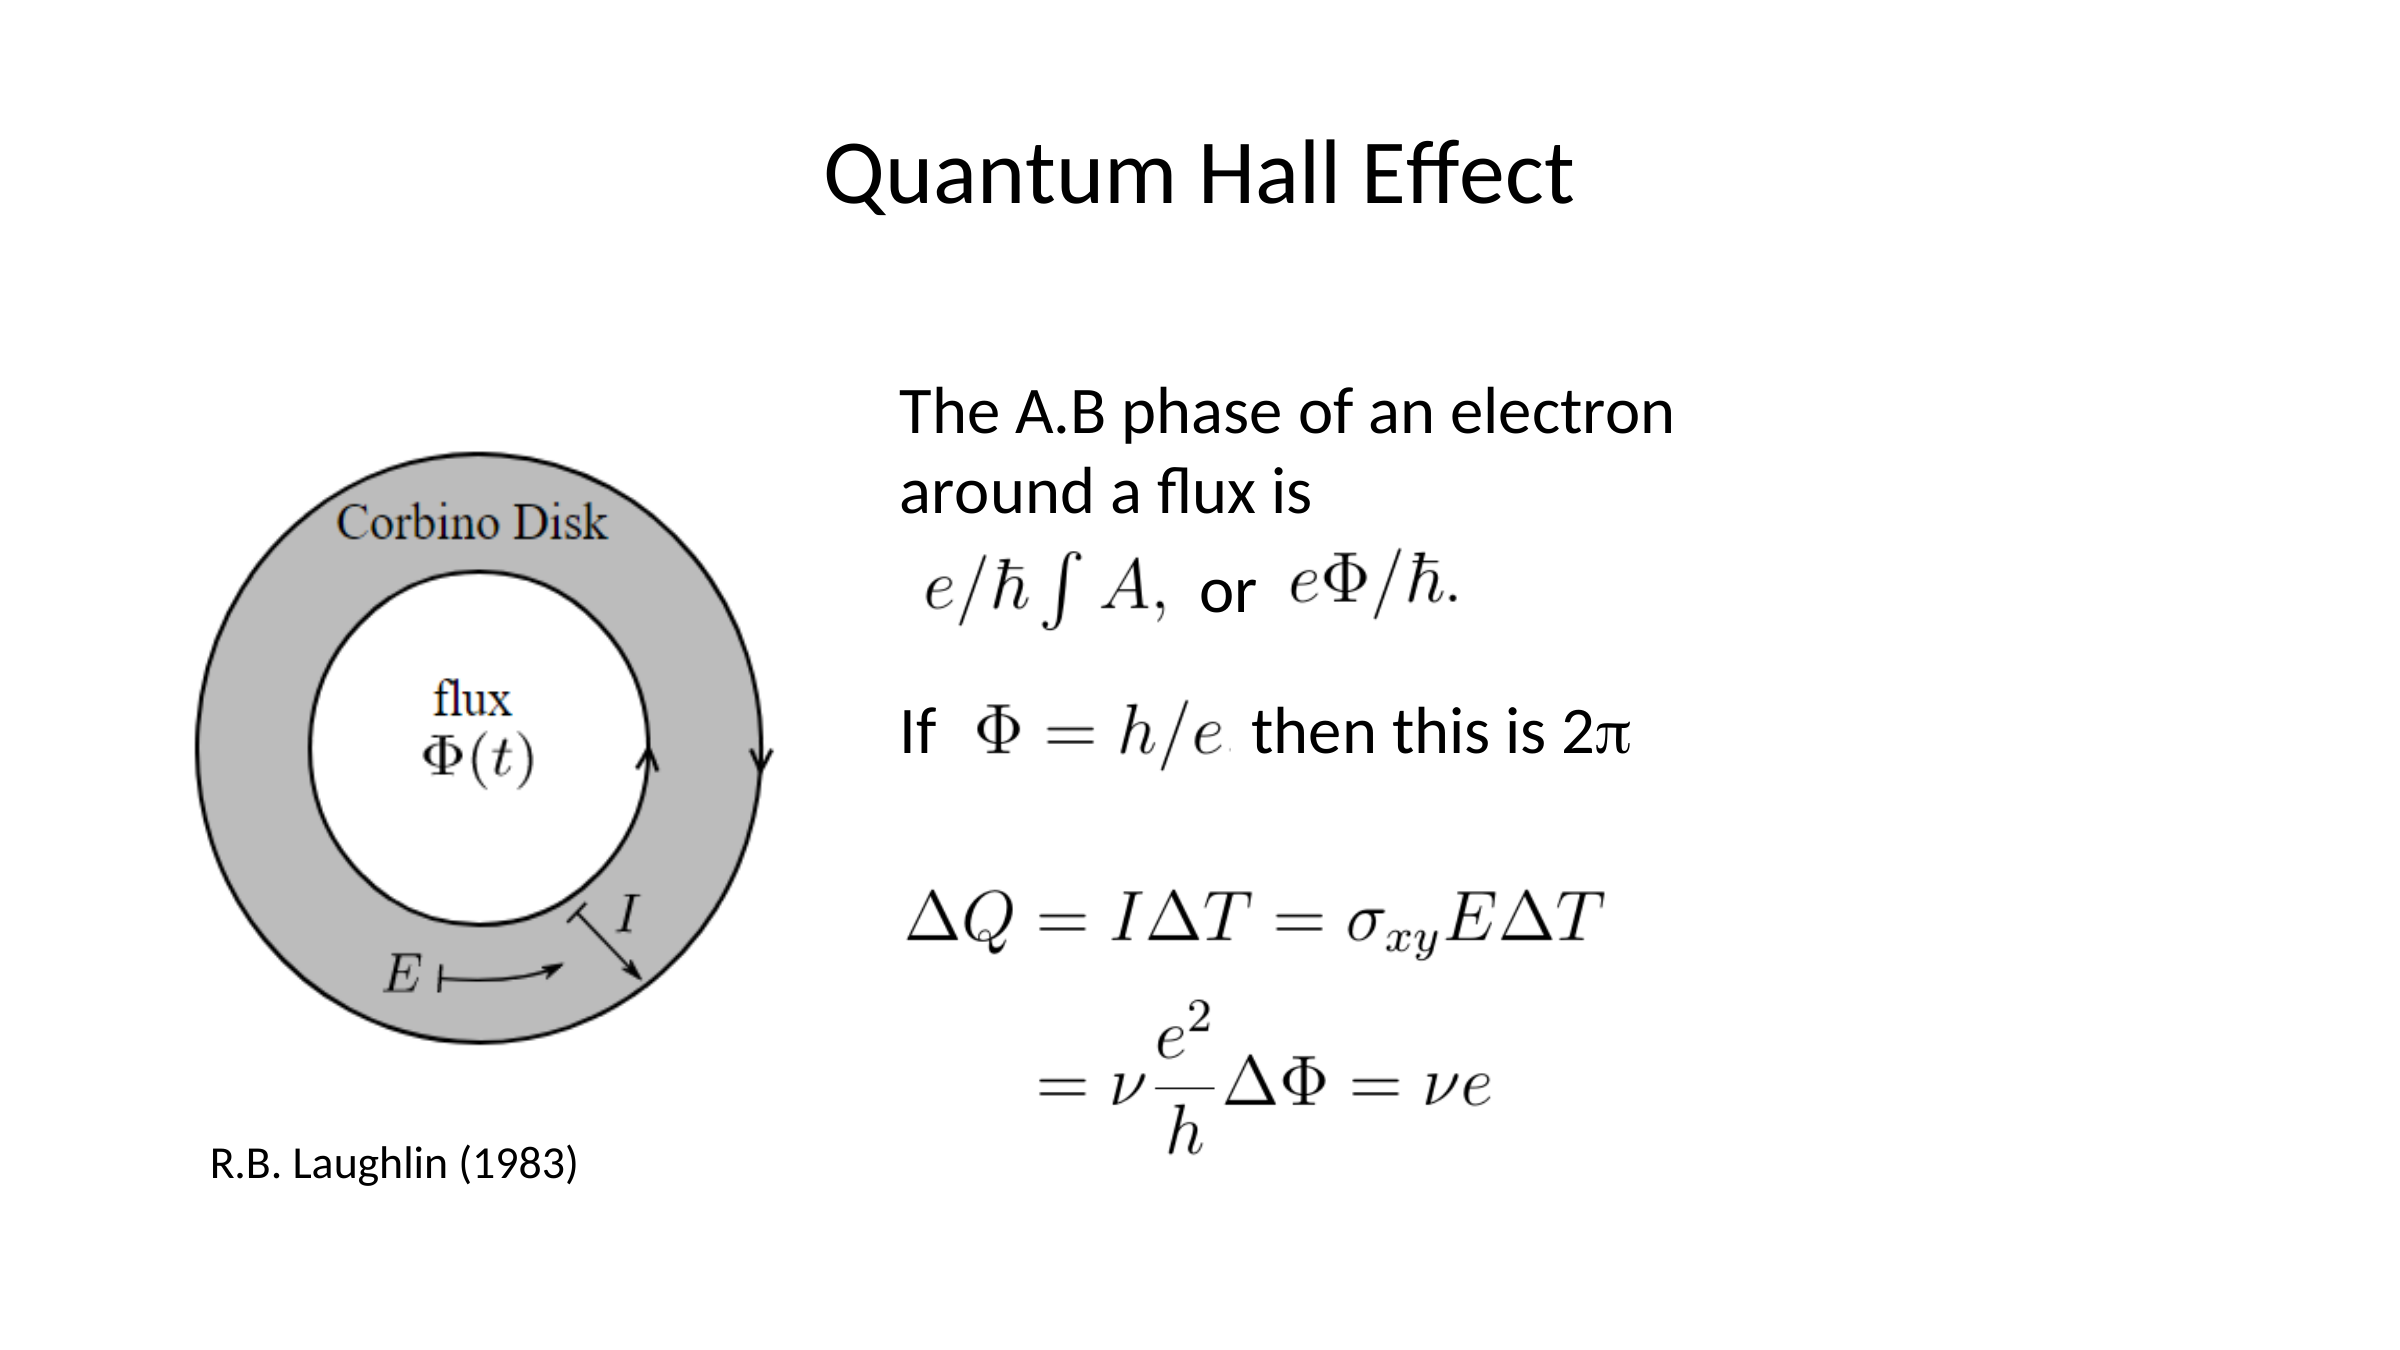

# Quantum Hall Effect
The A.B phase of an electron around a flux is
If then this is 2p
or
R.B. Laughlin (1983)